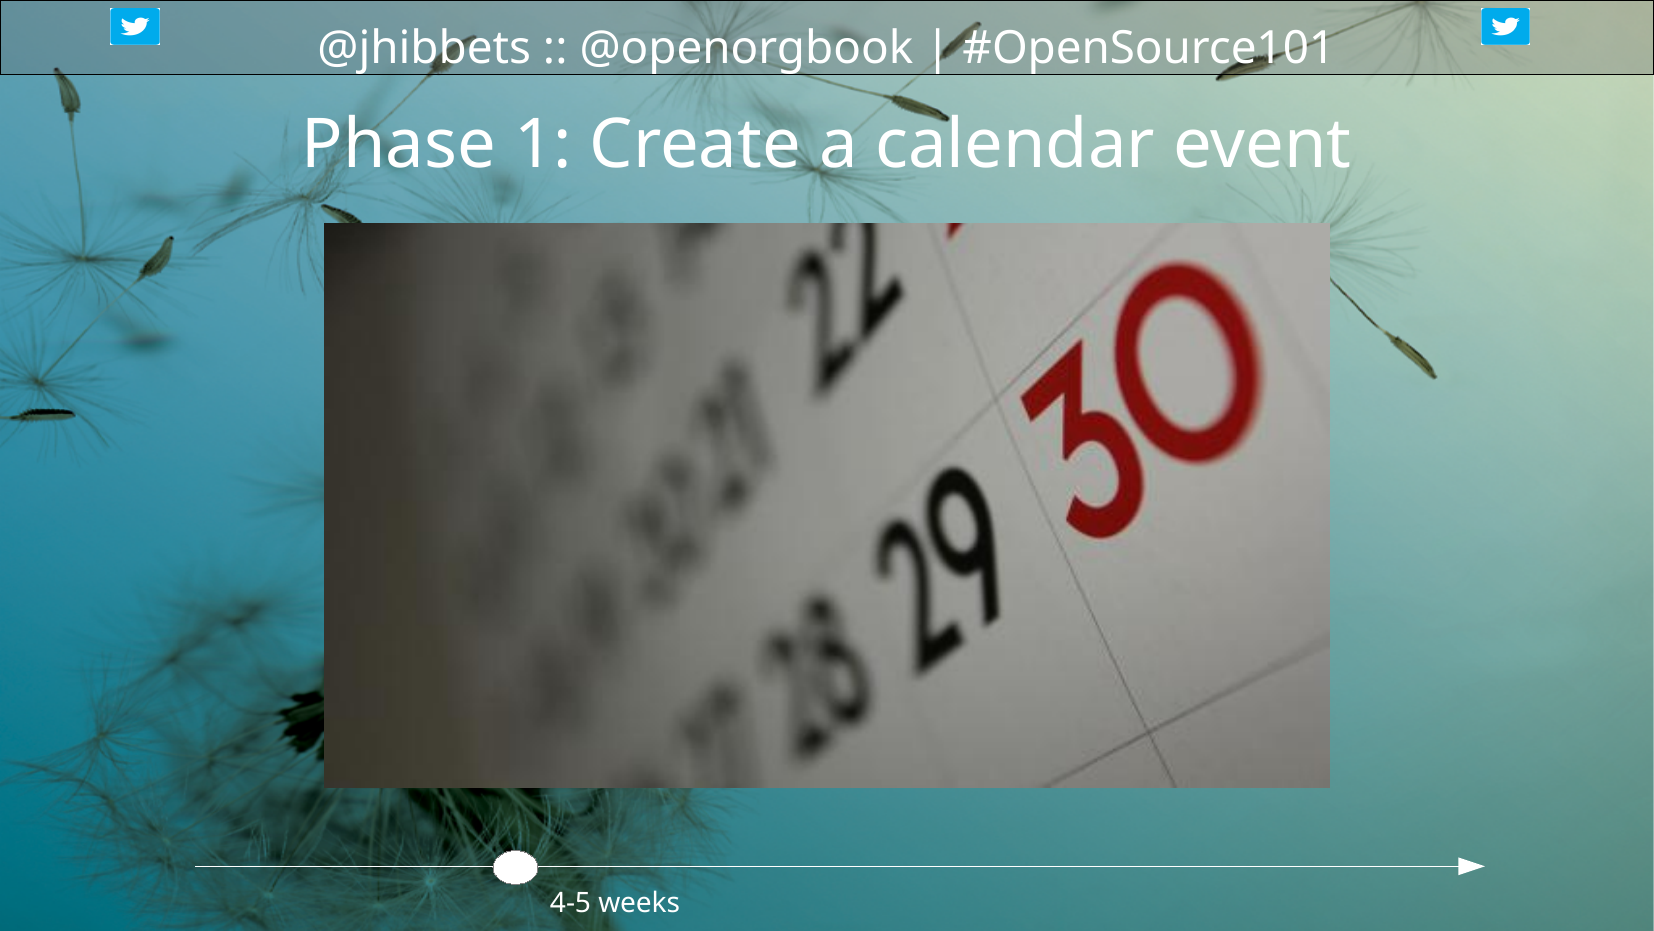

# Phase 1: Create a calendar event
4-5 weeks